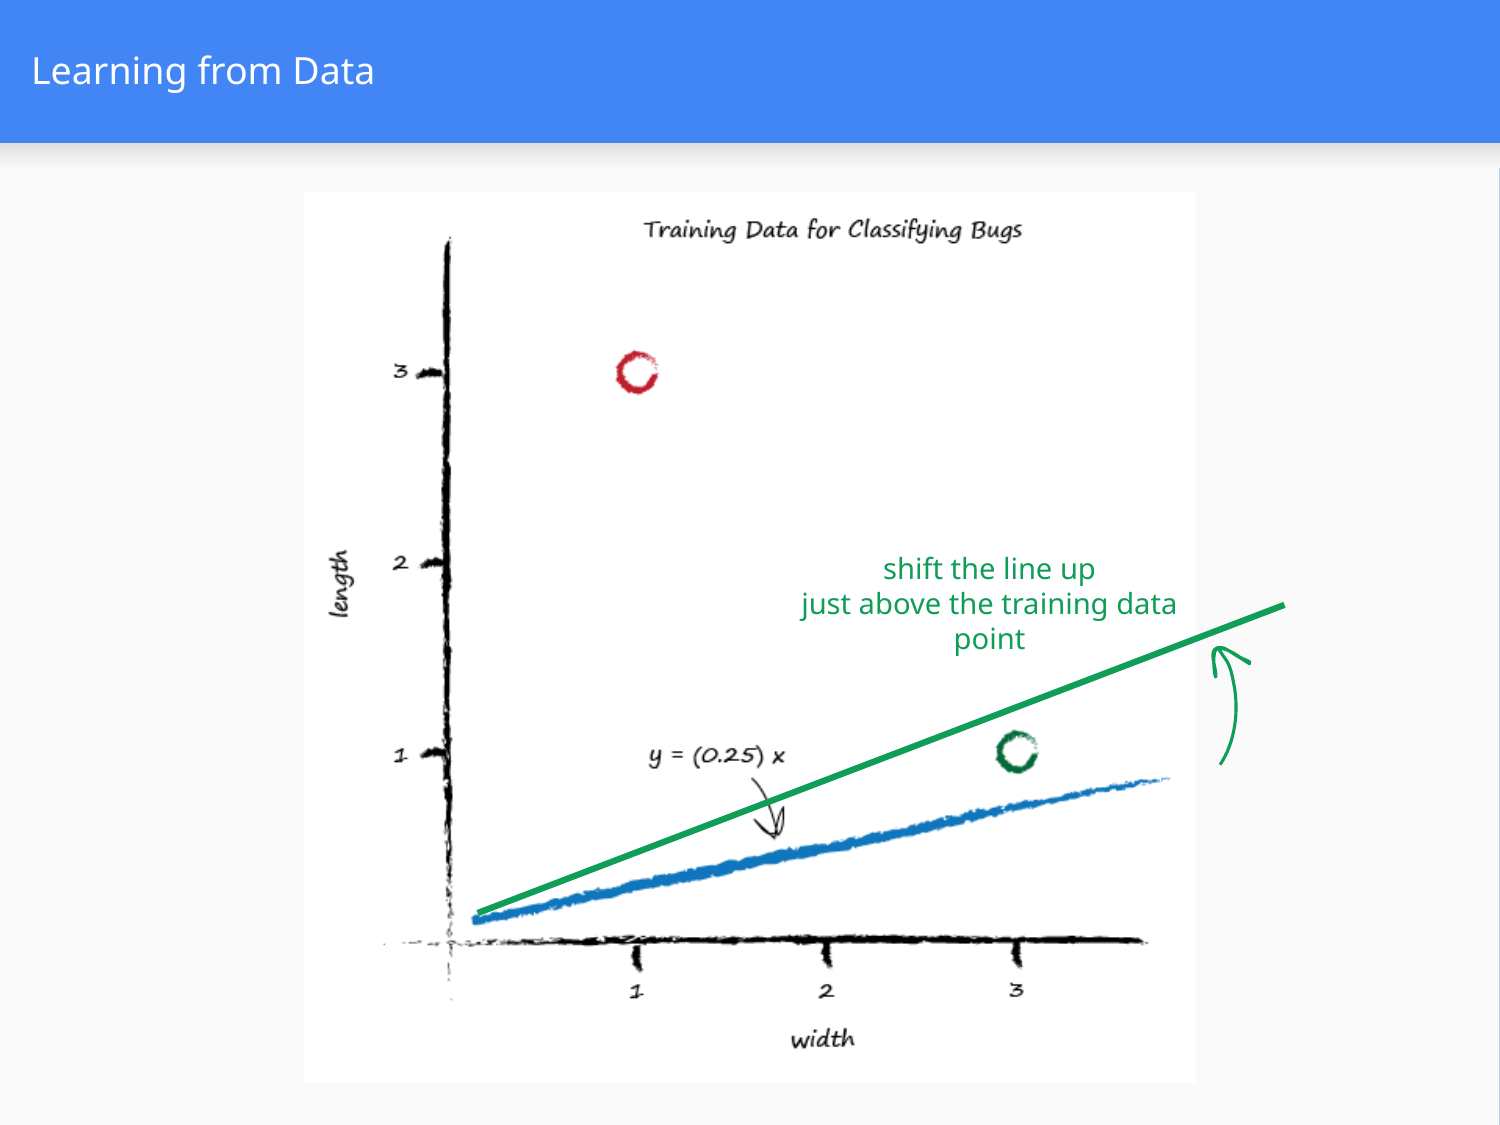

# Learning from Data
shift the line up
just above the training data point